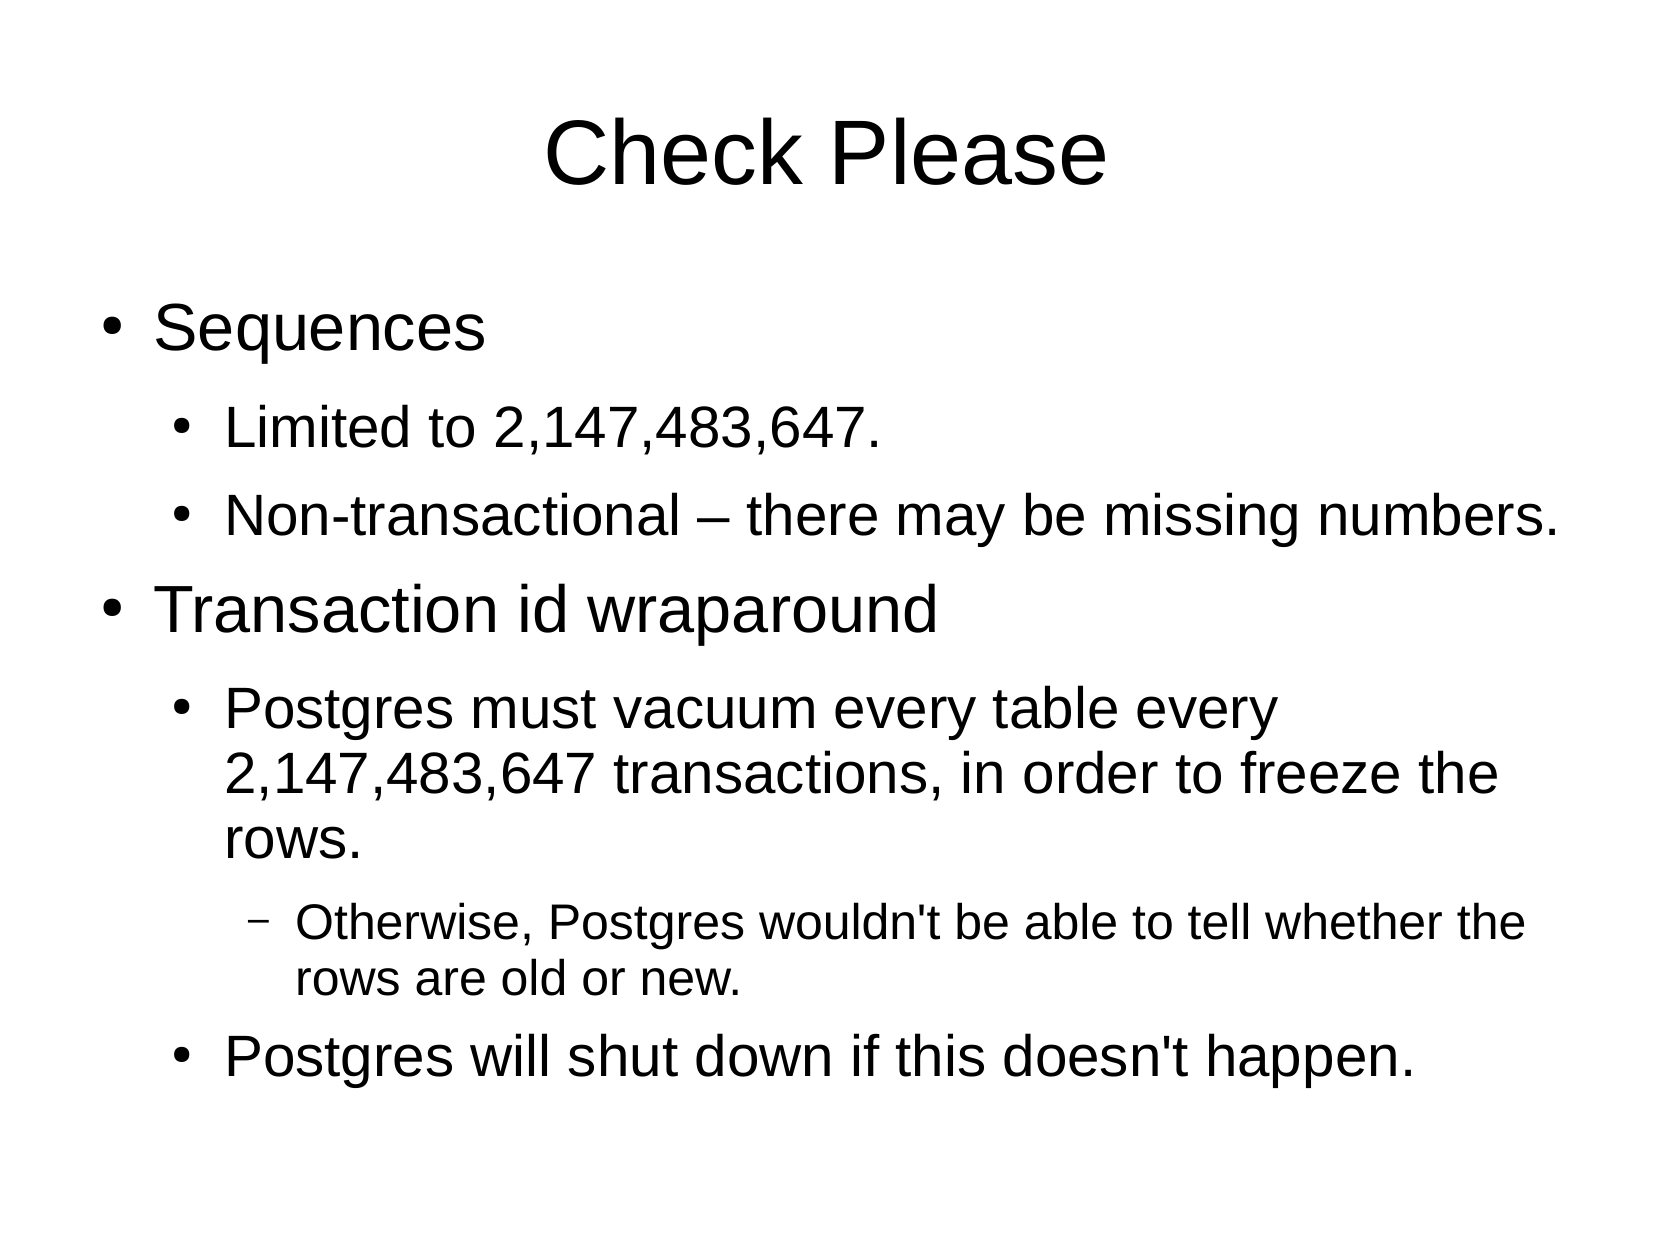

# Check Please
Sequences
Limited to 2,147,483,647.
Non-transactional – there may be missing numbers.
Transaction id wraparound
Postgres must vacuum every table every 2,147,483,647 transactions, in order to freeze the rows.
Otherwise, Postgres wouldn't be able to tell whether the rows are old or new.
Postgres will shut down if this doesn't happen.